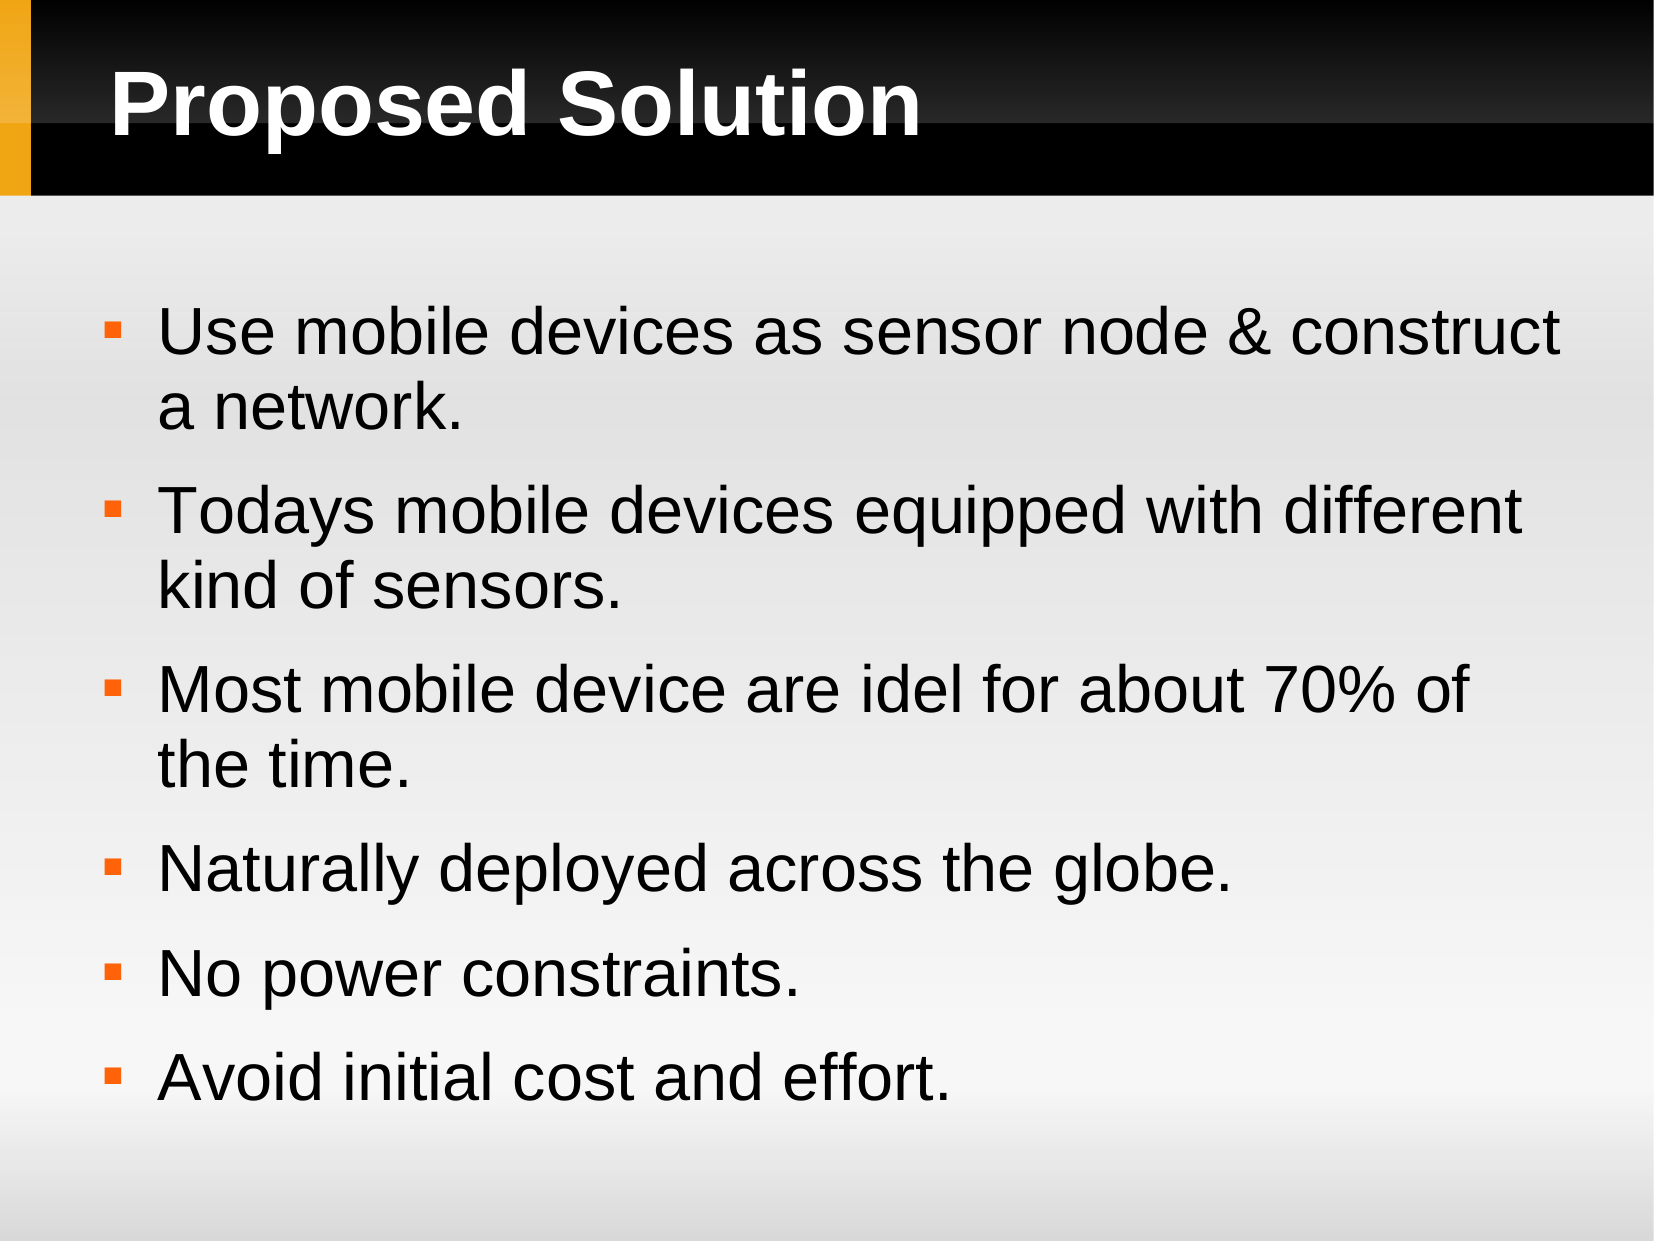

# Proposed Solution
Use mobile devices as sensor node & construct a network.
Todays mobile devices equipped with different kind of sensors.
Most mobile device are idel for about 70% of the time.
Naturally deployed across the globe.
No power constraints.
Avoid initial cost and effort.